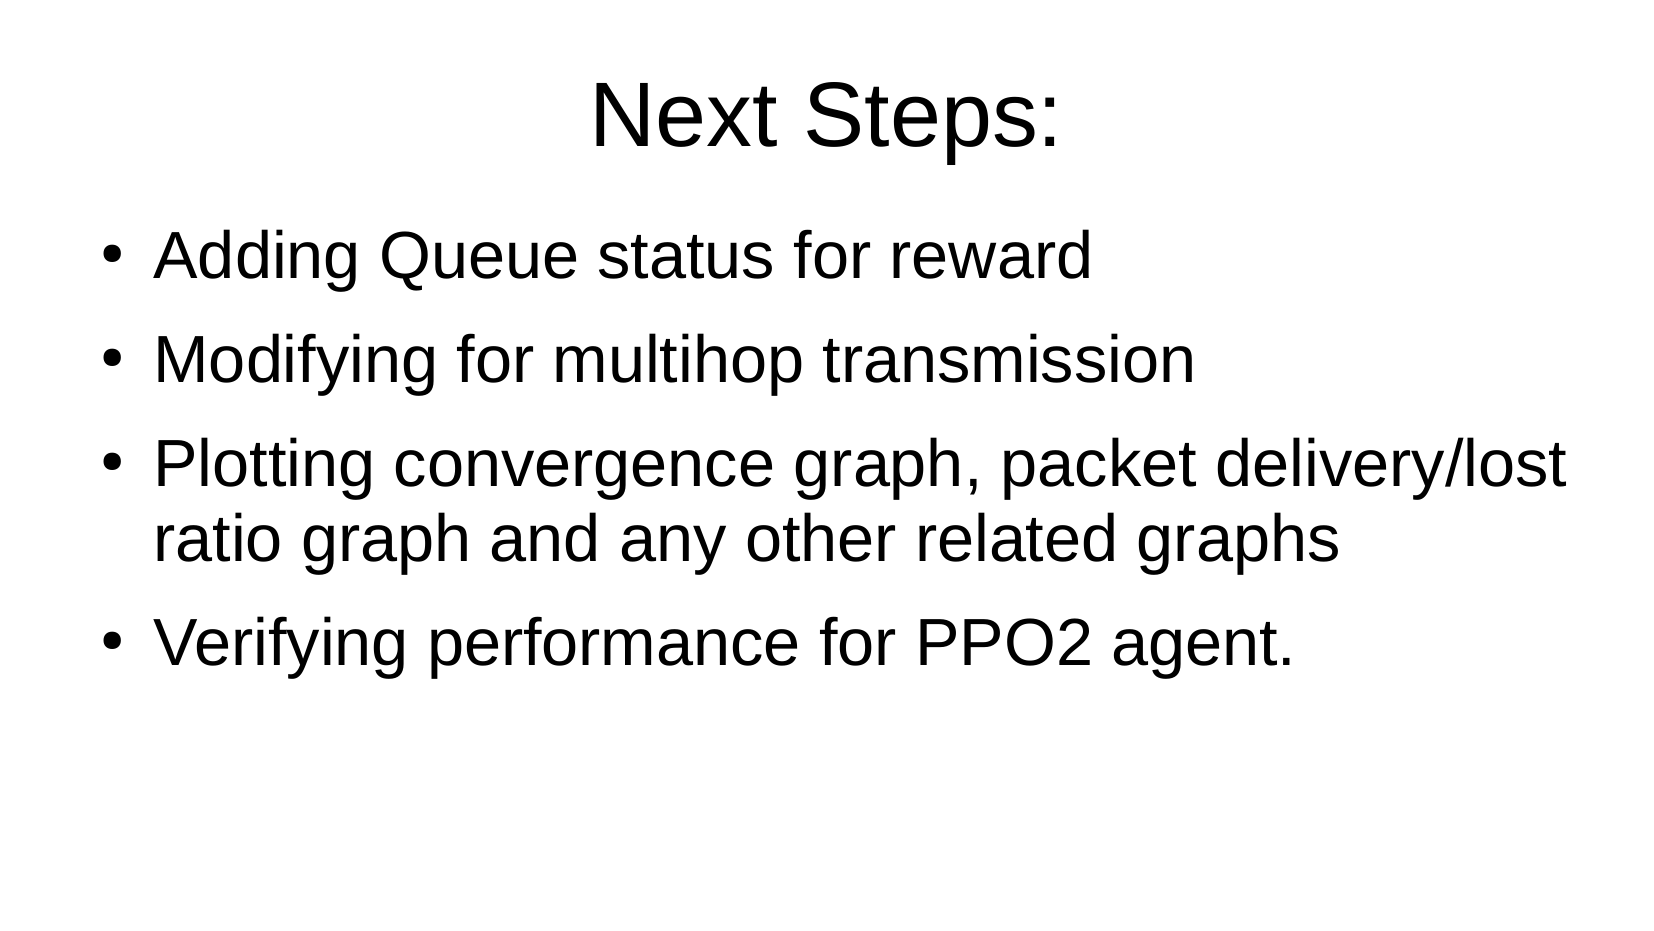

# Next Steps:
Adding Queue status for reward
Modifying for multihop transmission
Plotting convergence graph, packet delivery/lost ratio graph and any other related graphs
Verifying performance for PPO2 agent.